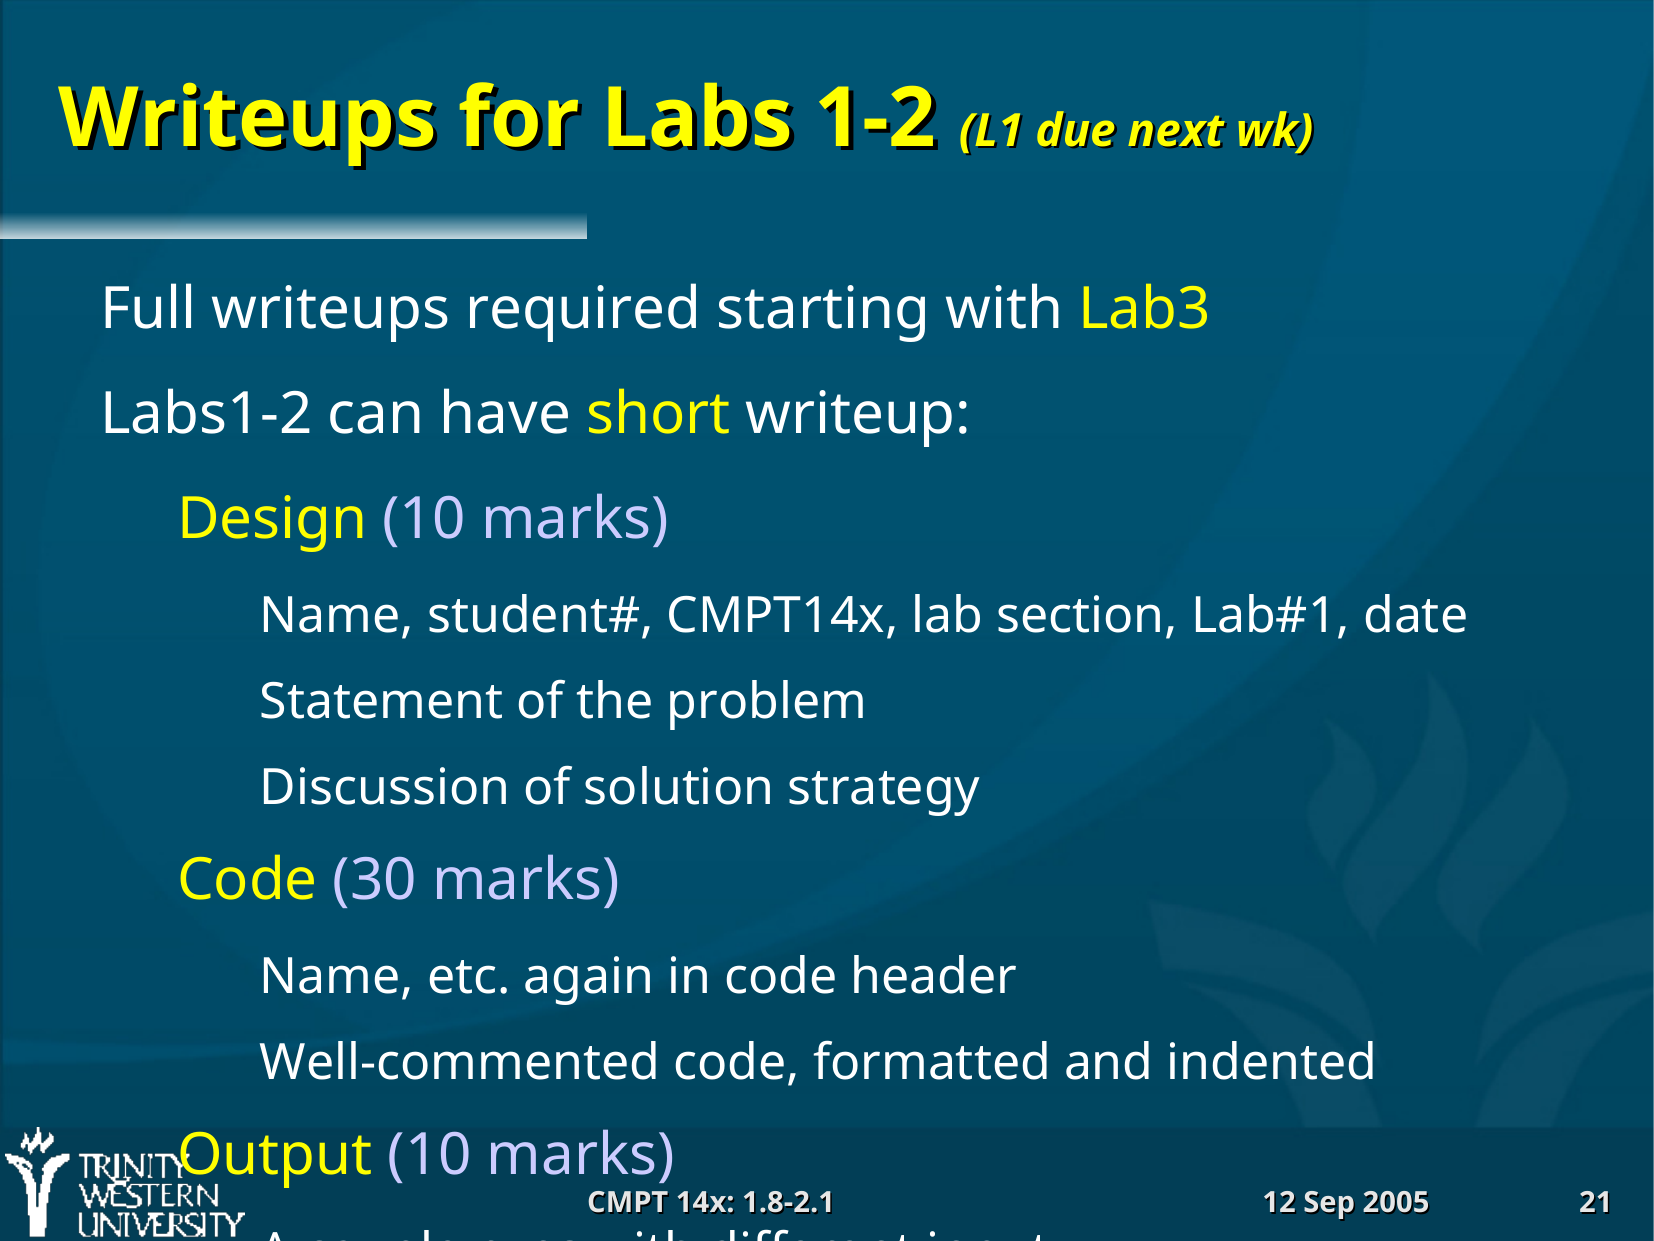

# Writeups for Labs 1-2 (L1 due next wk)
Full writeups required starting with Lab3
Labs1-2 can have short writeup:
Design (10 marks)
Name, student#, CMPT14x, lab section, Lab#1, date
Statement of the problem
Discussion of solution strategy
Code (30 marks)
Name, etc. again in code header
Well-commented code, formatted and indented
Output (10 marks)
A couple runs with different input
CMPT 14x: 1.8-2.1
12 Sep 2005
21